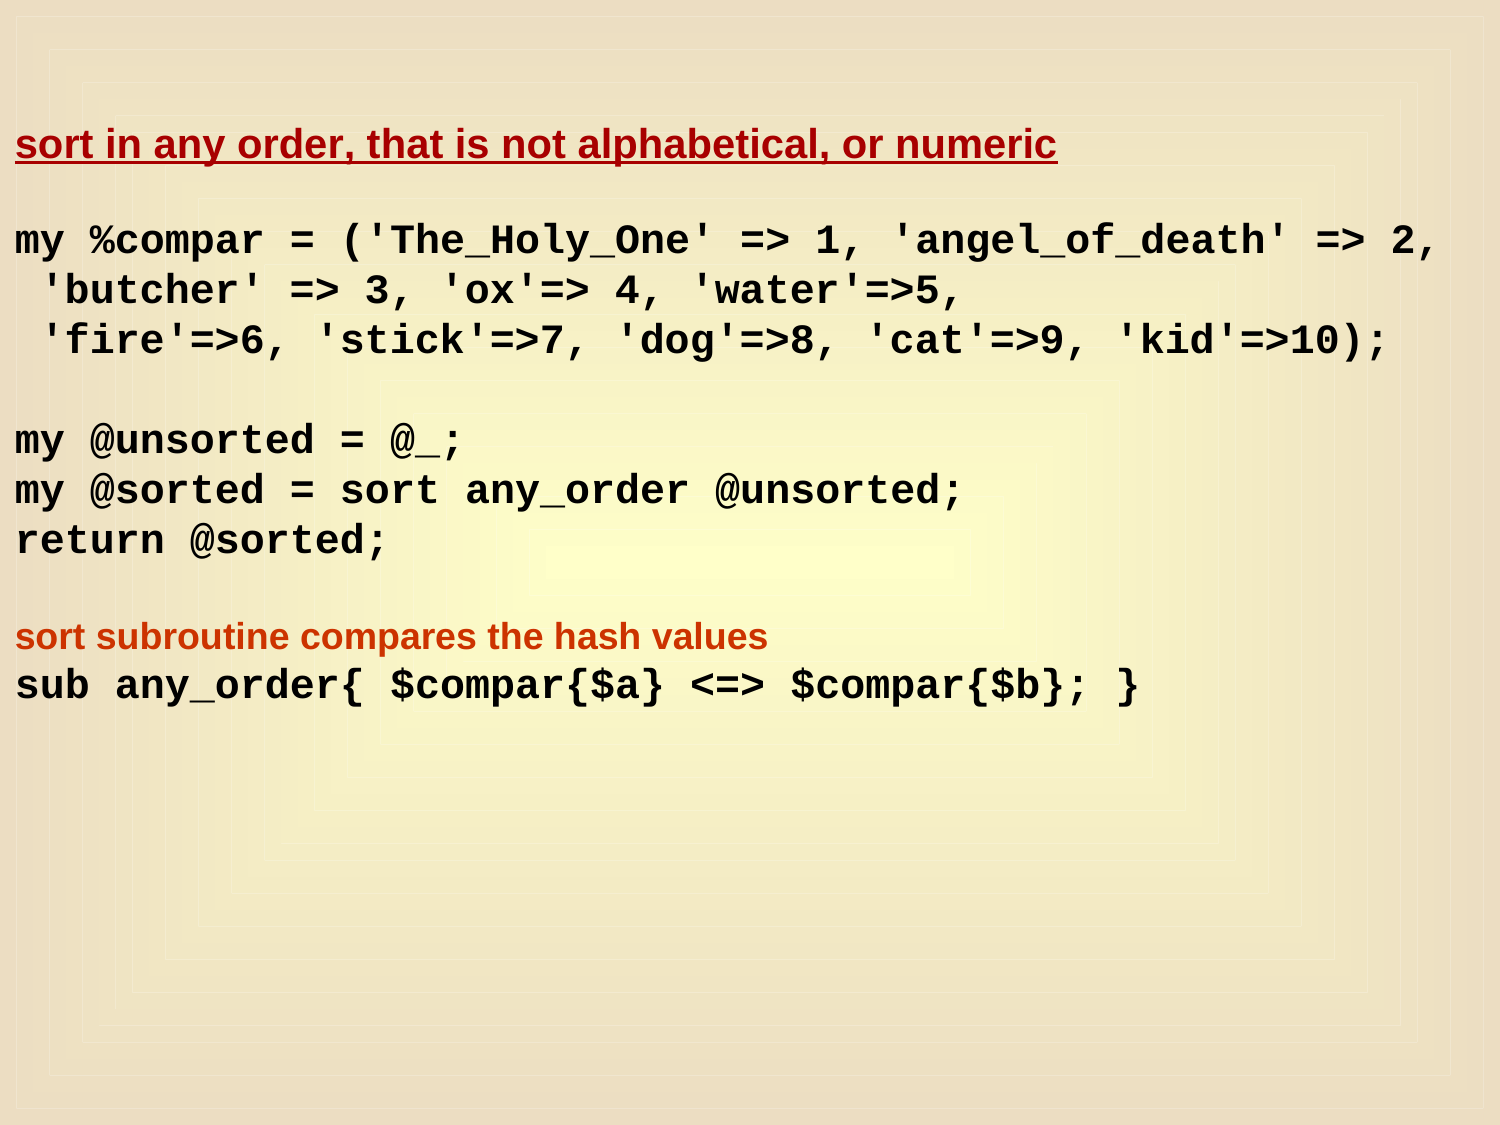

sort in any order, that is not alphabetical, or numeric
my %compar = ('The_Holy_One' => 1, 'angel_of_death' => 2,
 'butcher' => 3, 'ox'=> 4, 'water'=>5,
 'fire'=>6, 'stick'=>7, 'dog'=>8, 'cat'=>9, 'kid'=>10);
my @unsorted = @_;
my @sorted = sort any_order @unsorted;
return @sorted;
sort subroutine compares the hash values
sub any_order{ $compar{$a} <=> $compar{$b}; }